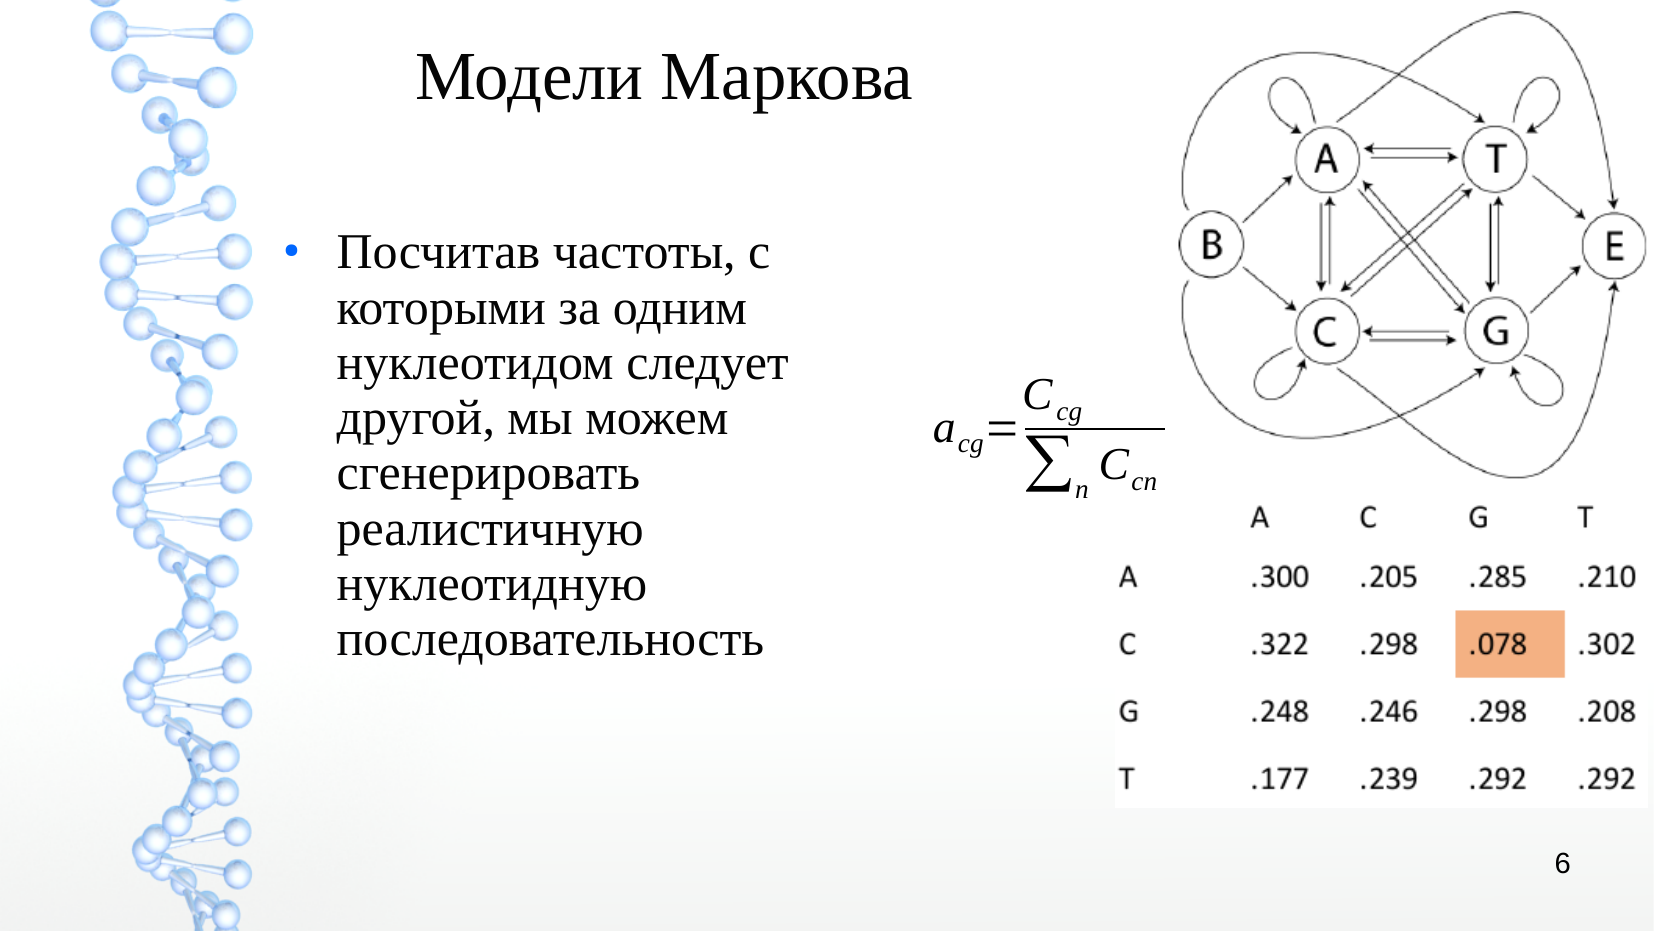

# Модели Маркова
Посчитав частоты, с которыми за одним нуклеотидом следует другой, мы можем сгенерировать реалистичную нуклеотидную последовательность
6